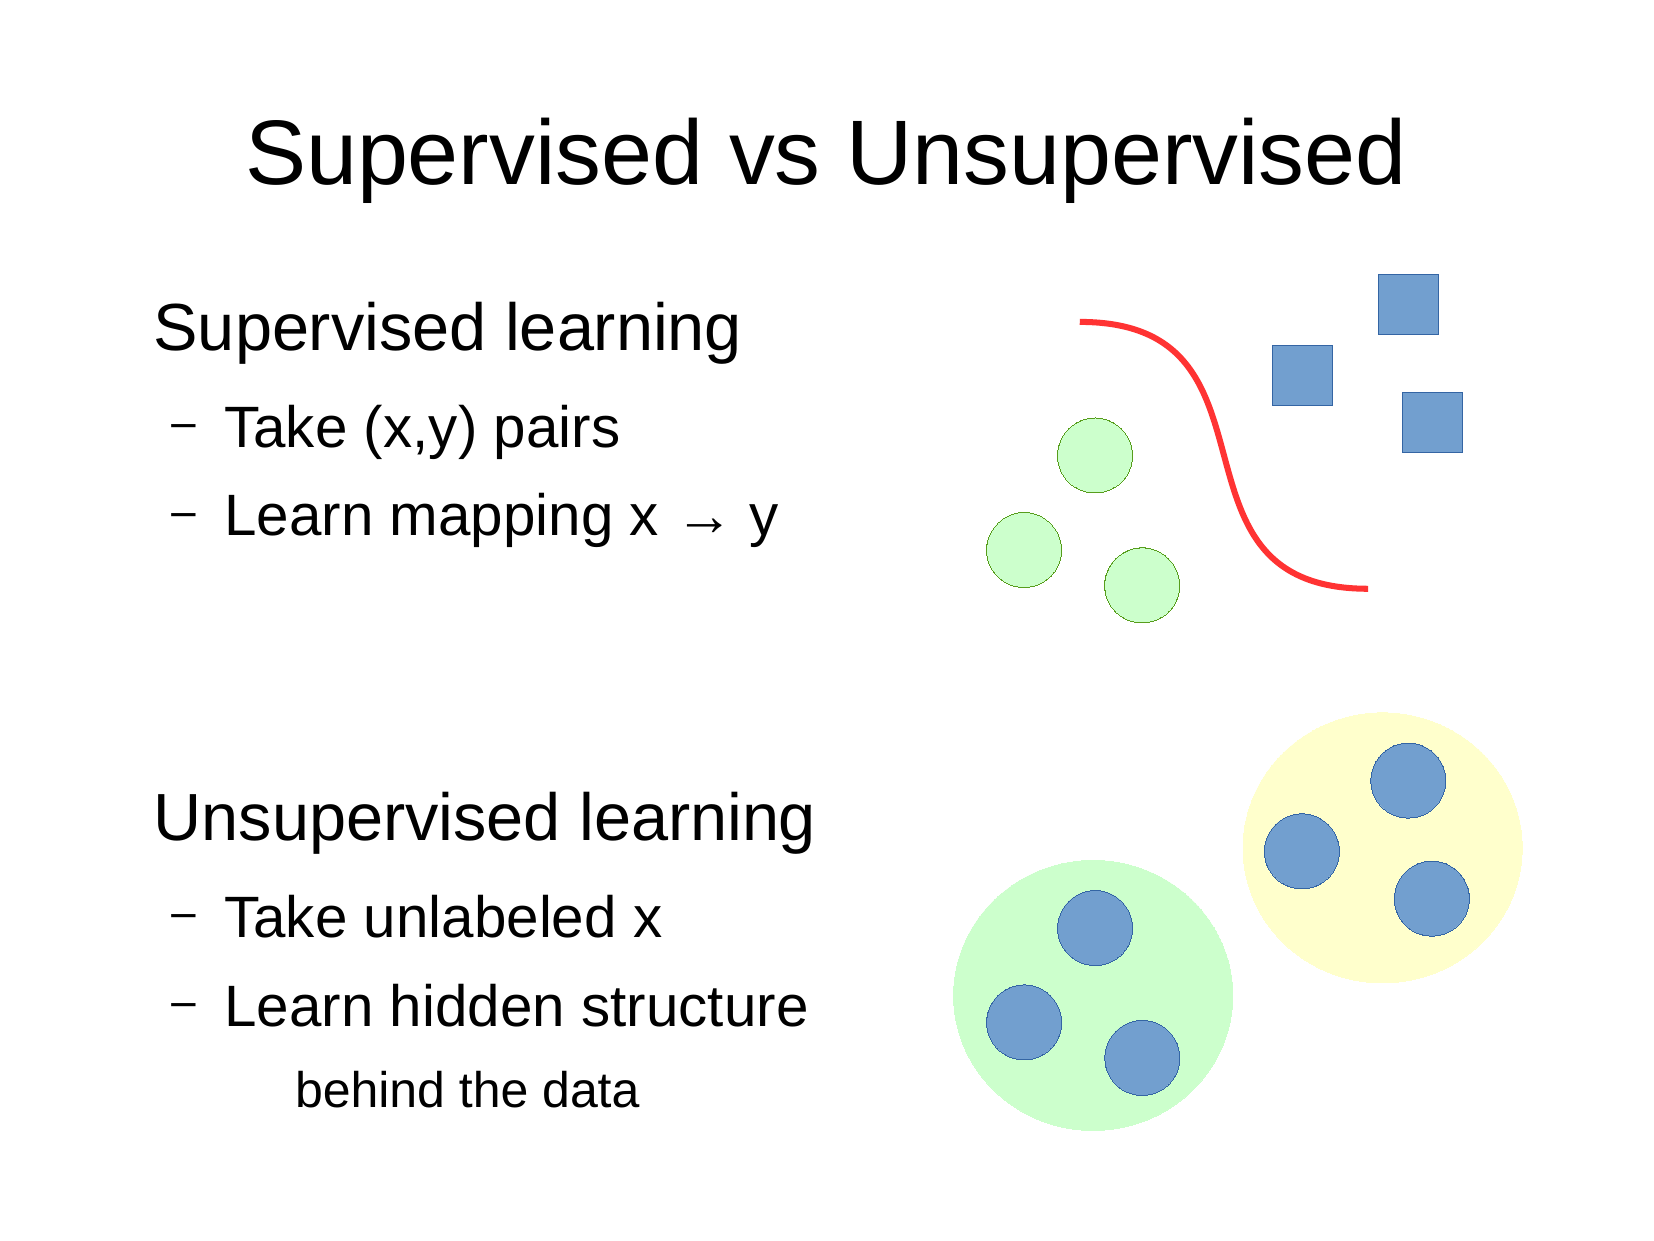

# Supervised vs Unsupervised
Supervised learning
Take (x,y) pairs
Learn mapping x → y
Unsupervised learning
Take unlabeled x
Learn hidden structure
behind the data